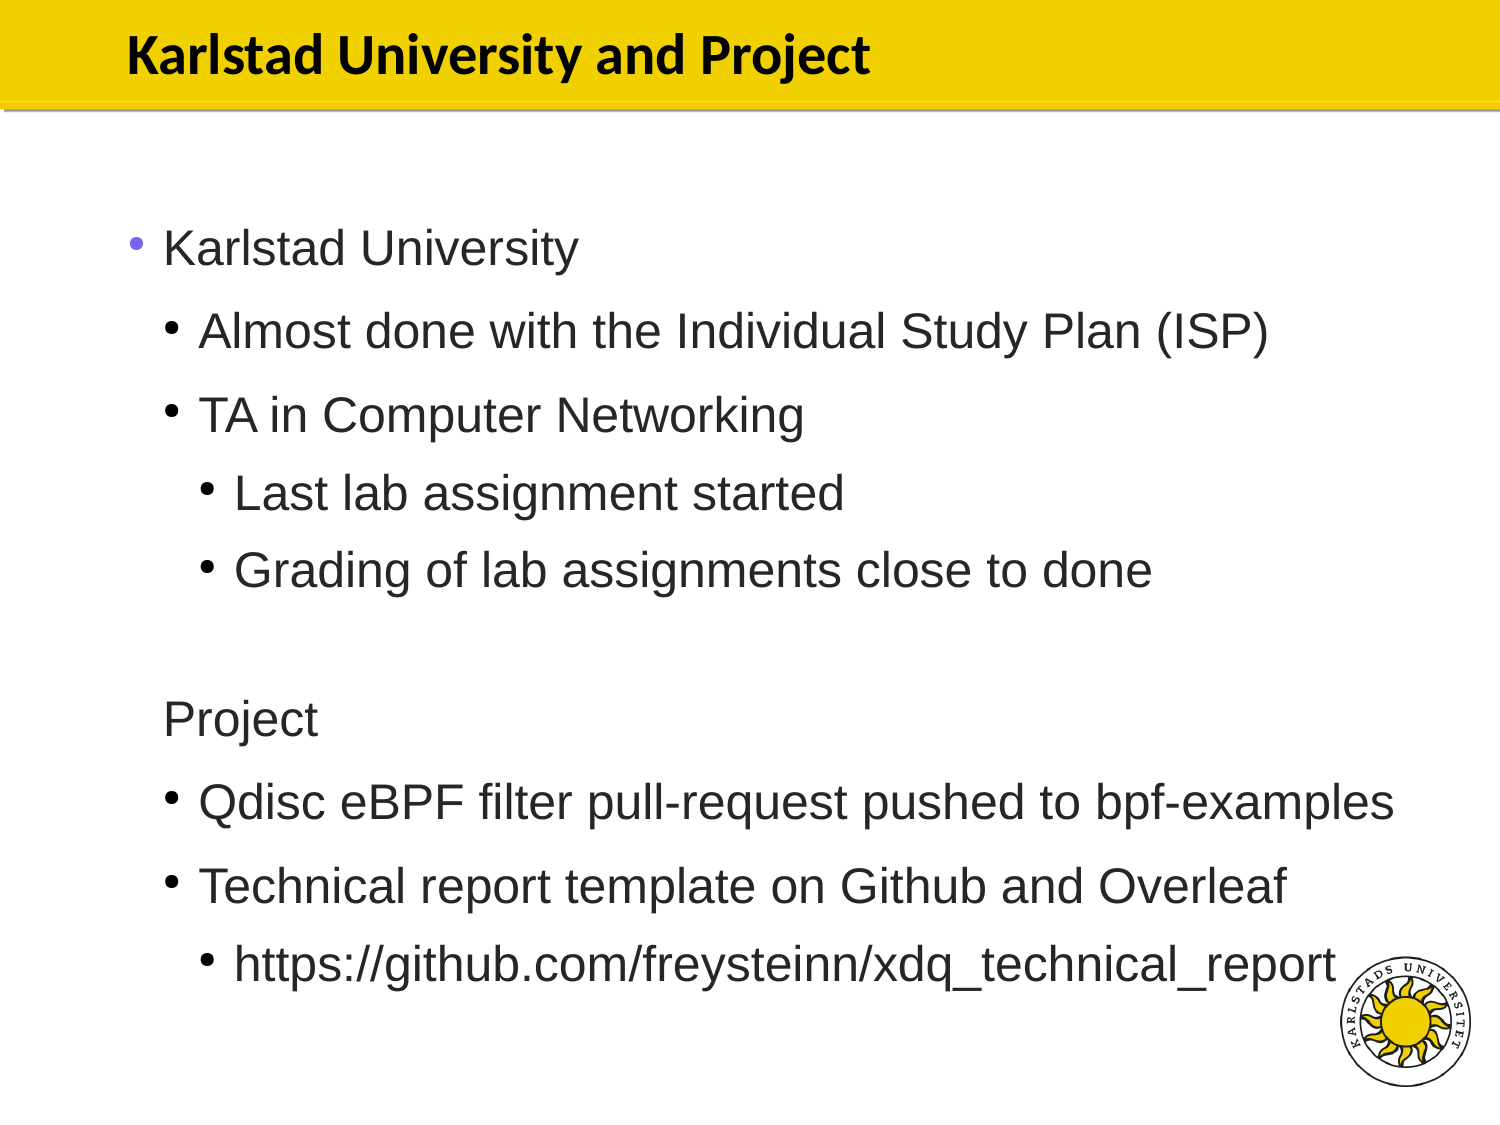

# Karlstad University and Project
Karlstad University
Almost done with the Individual Study Plan (ISP)
TA in Computer Networking
Last lab assignment started
Grading of lab assignments close to done
Project
Qdisc eBPF filter pull-request pushed to bpf-examples
Technical report template on Github and Overleaf
https://github.com/freysteinn/xdq_technical_report